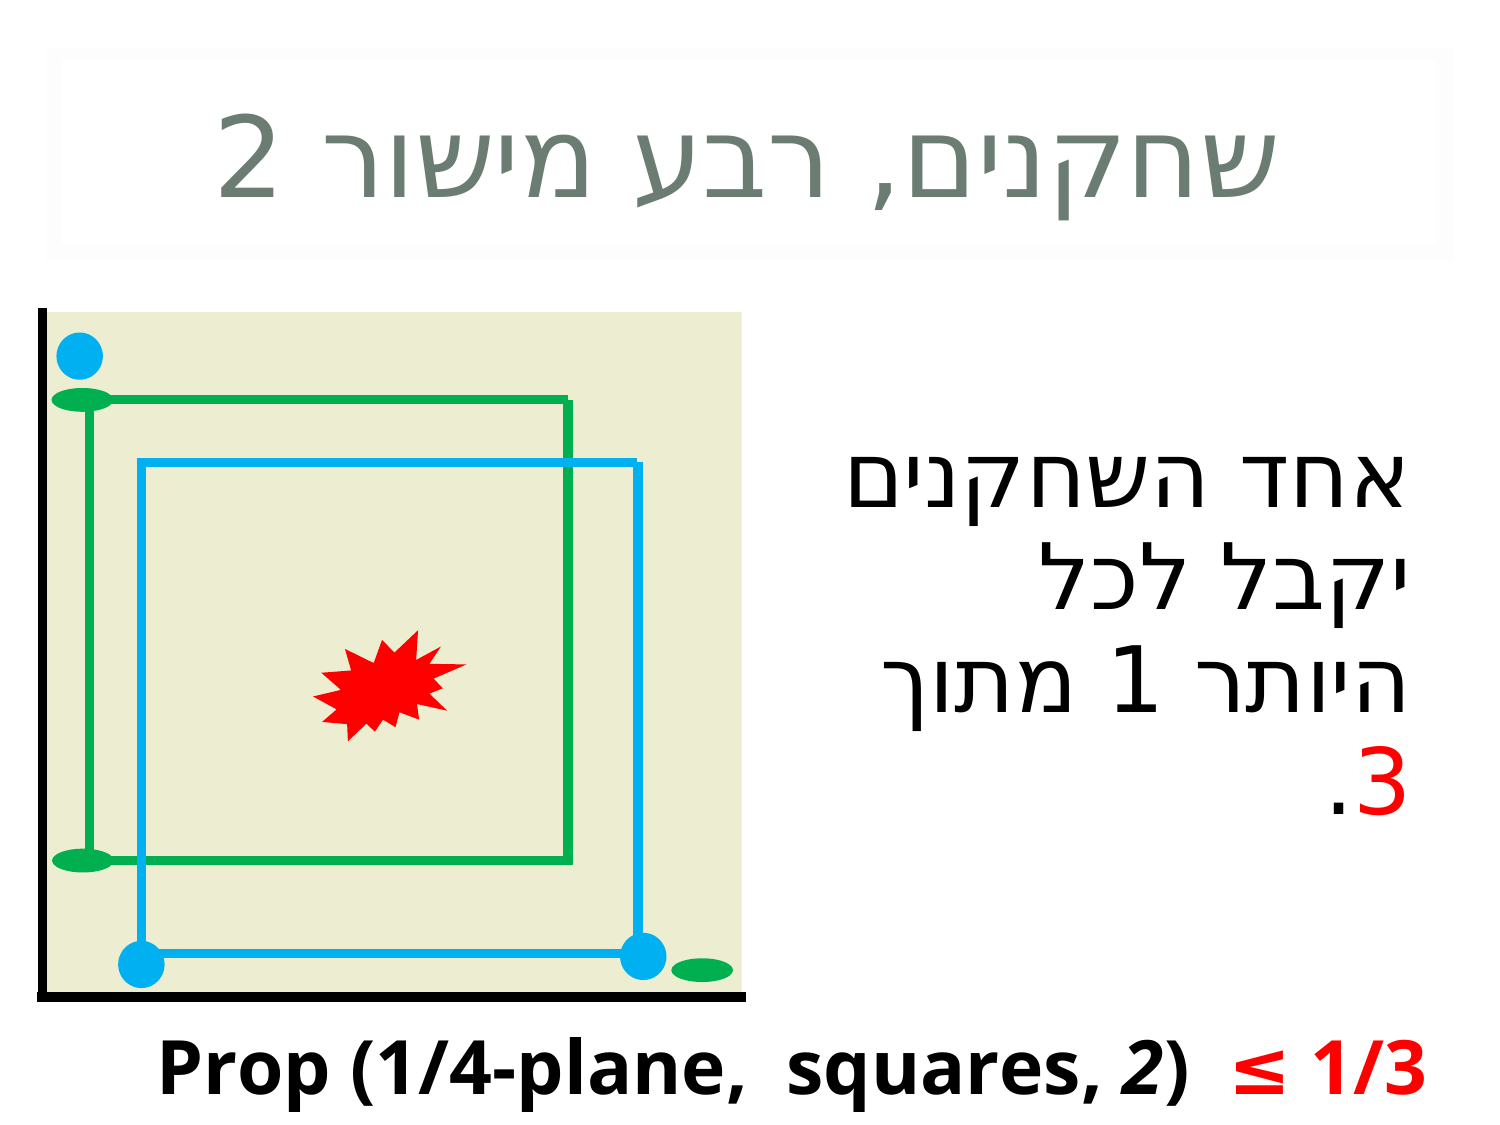

2 שחקנים, רבע מישור
אחד השחקנים יקבל לכל היותר 1 מתוך 3.
Prop (1/4-plane, squares, 2) ≤ 1/3